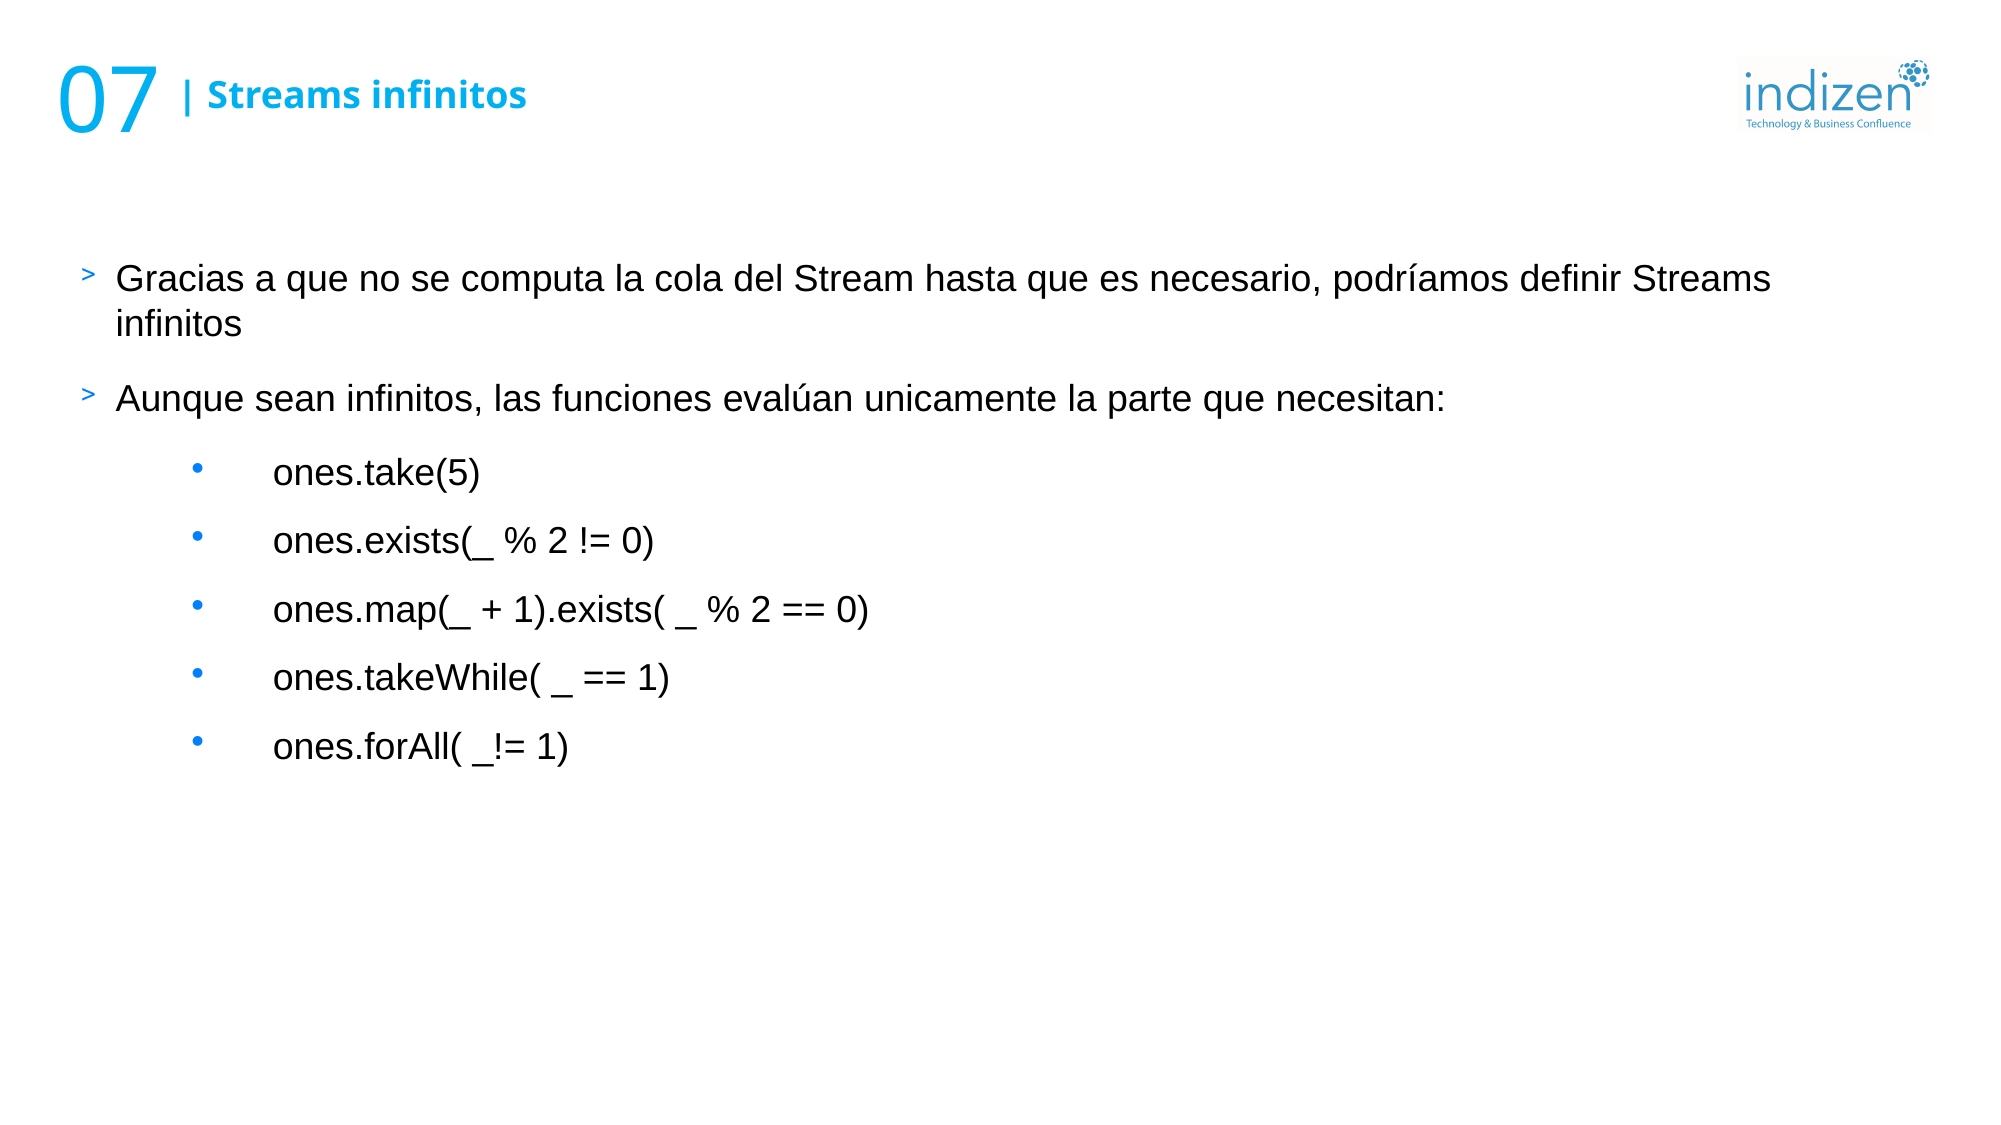

07
| Streams infinitos
Gracias a que no se computa la cola del Stream hasta que es necesario, podríamos definir Streams infinitos
Aunque sean infinitos, las funciones evalúan unicamente la parte que necesitan:
ones.take(5)
ones.exists(_ % 2 != 0)
ones.map(_ + 1).exists( _ % 2 == 0)
ones.takeWhile( _ == 1)
ones.forAll( _!= 1)